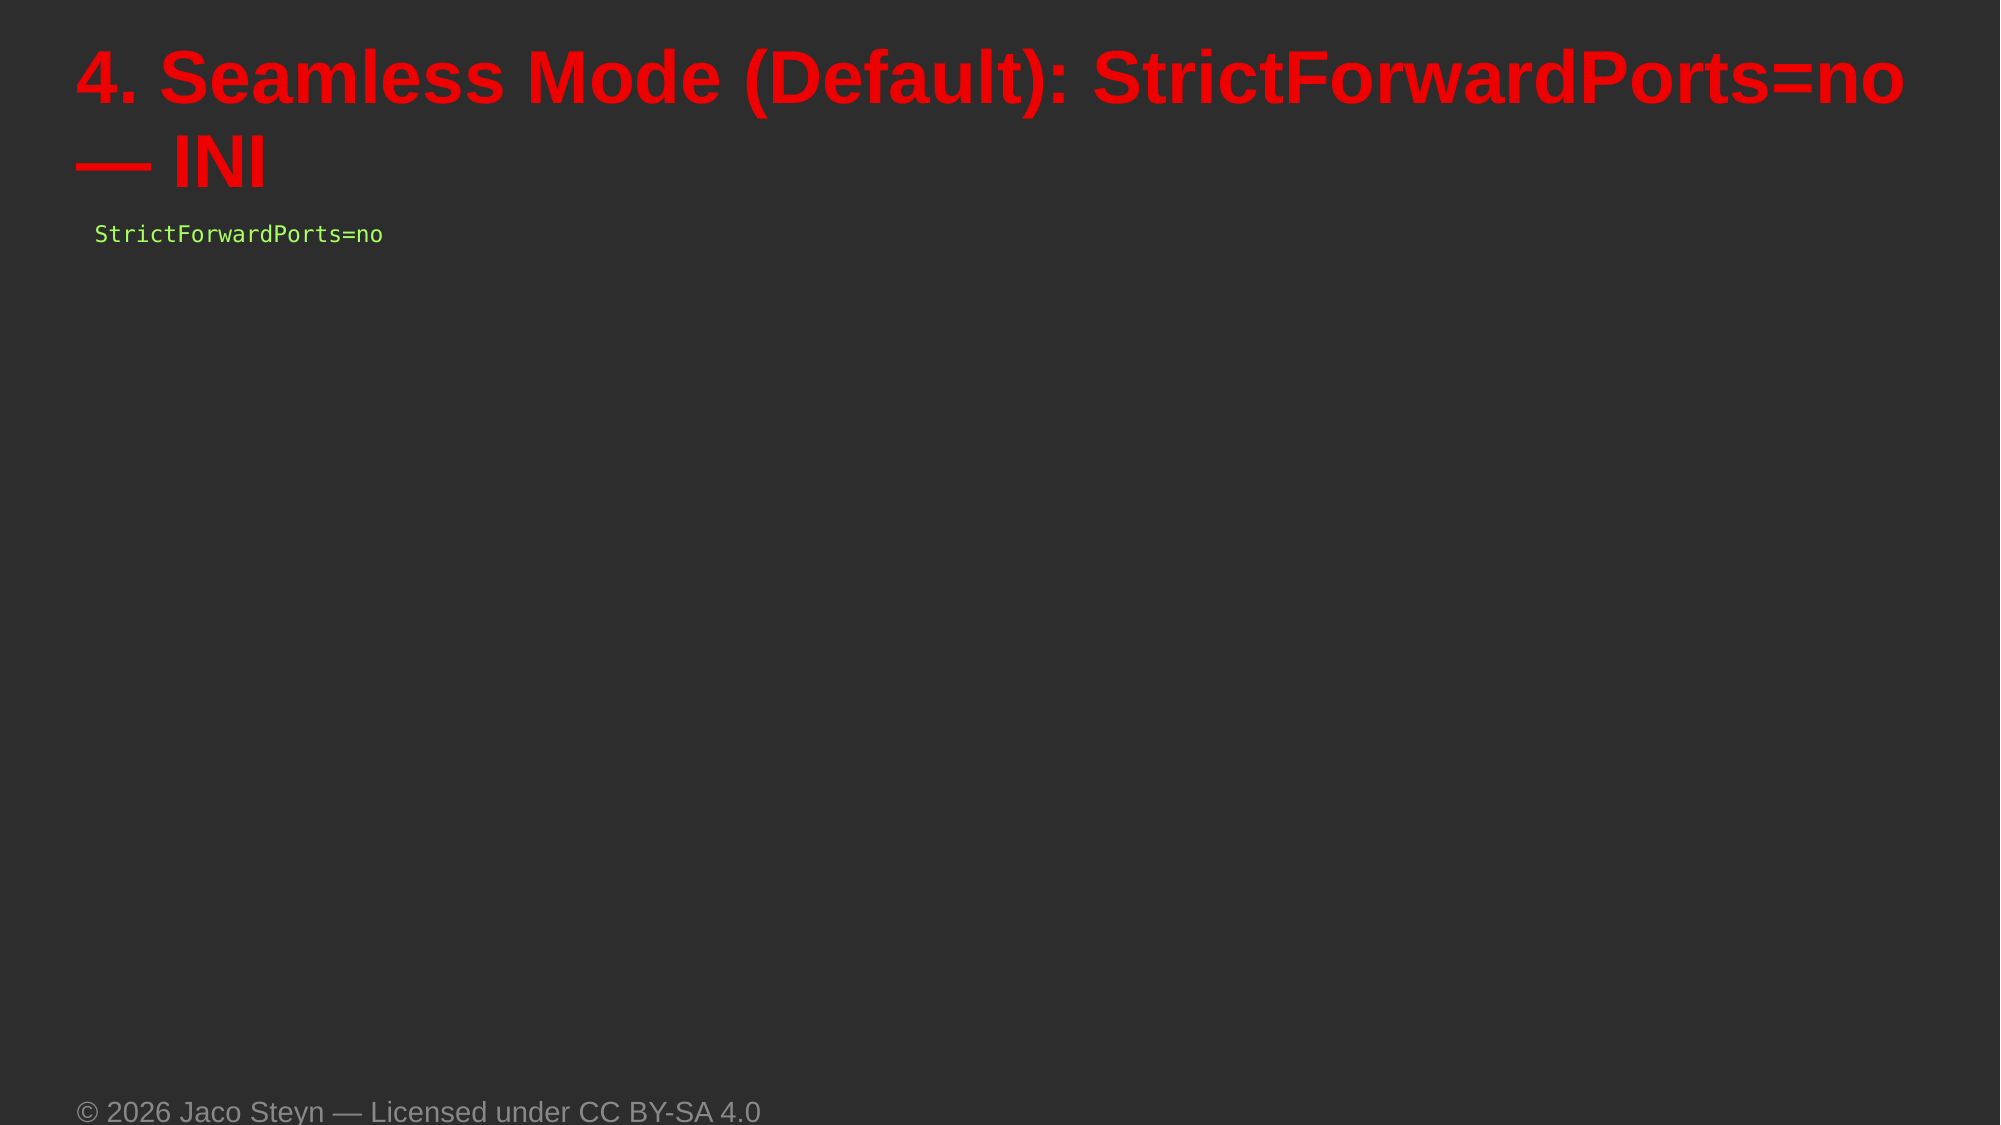

4. Seamless Mode (Default): StrictForwardPorts=no — INI
StrictForwardPorts=no
© 2026 Jaco Steyn — Licensed under CC BY-SA 4.0